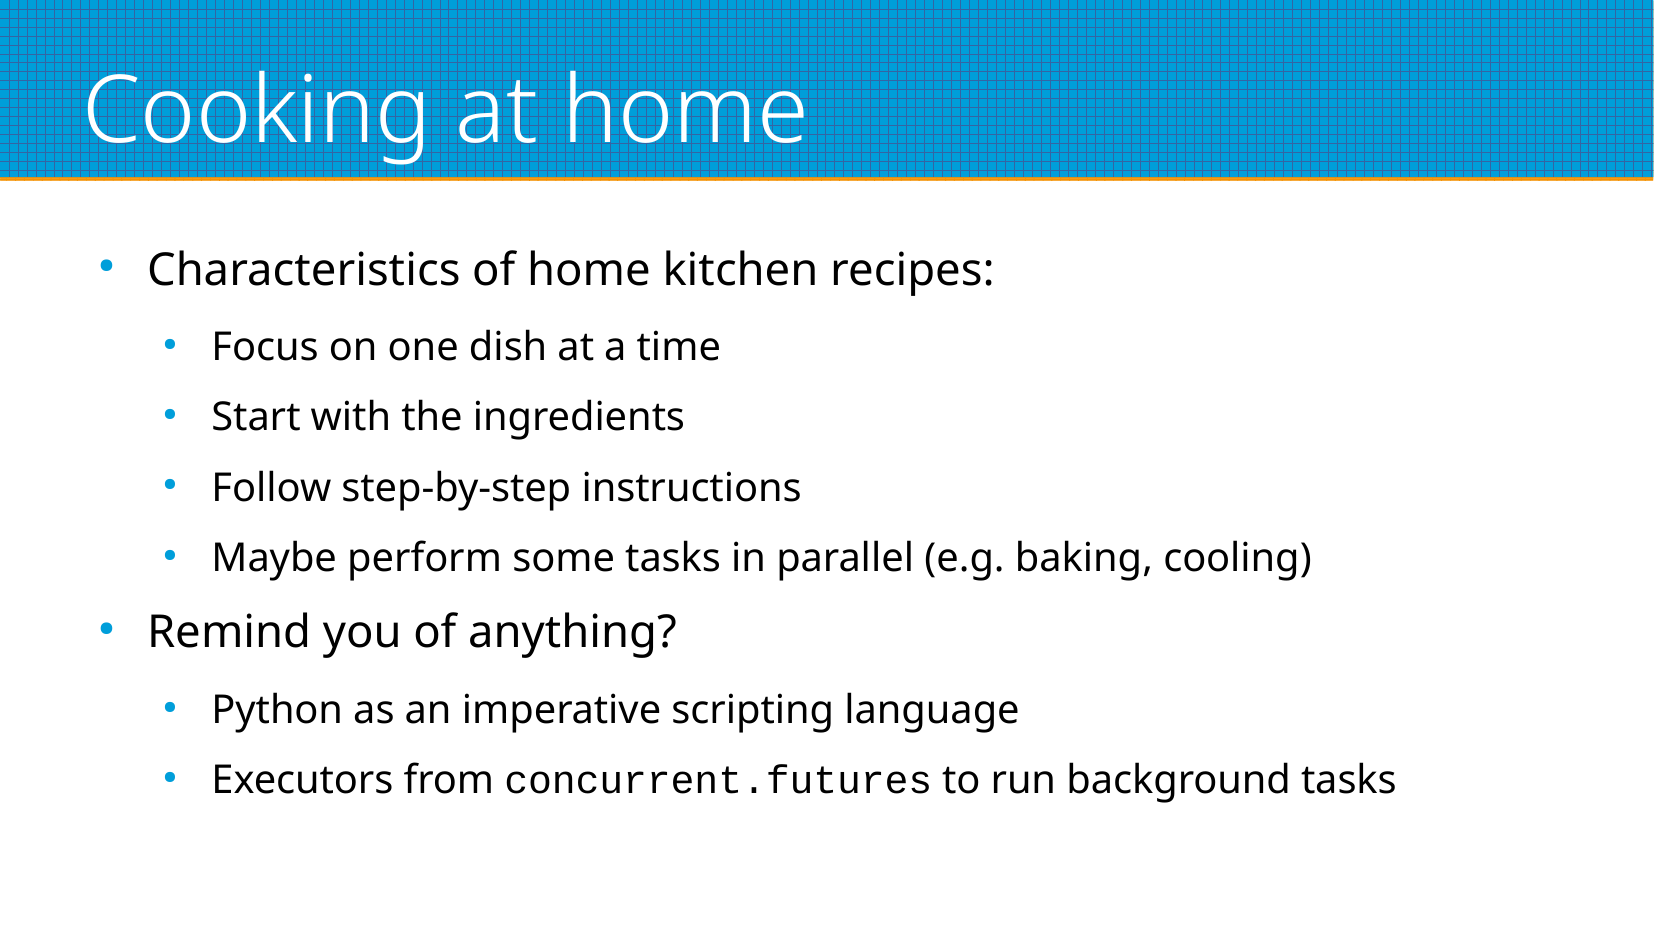

# Cooking at home
Characteristics of home kitchen recipes:
Focus on one dish at a time
Start with the ingredients
Follow step-by-step instructions
Maybe perform some tasks in parallel (e.g. baking, cooling)
Remind you of anything?
Python as an imperative scripting language
Executors from concurrent.futures to run background tasks